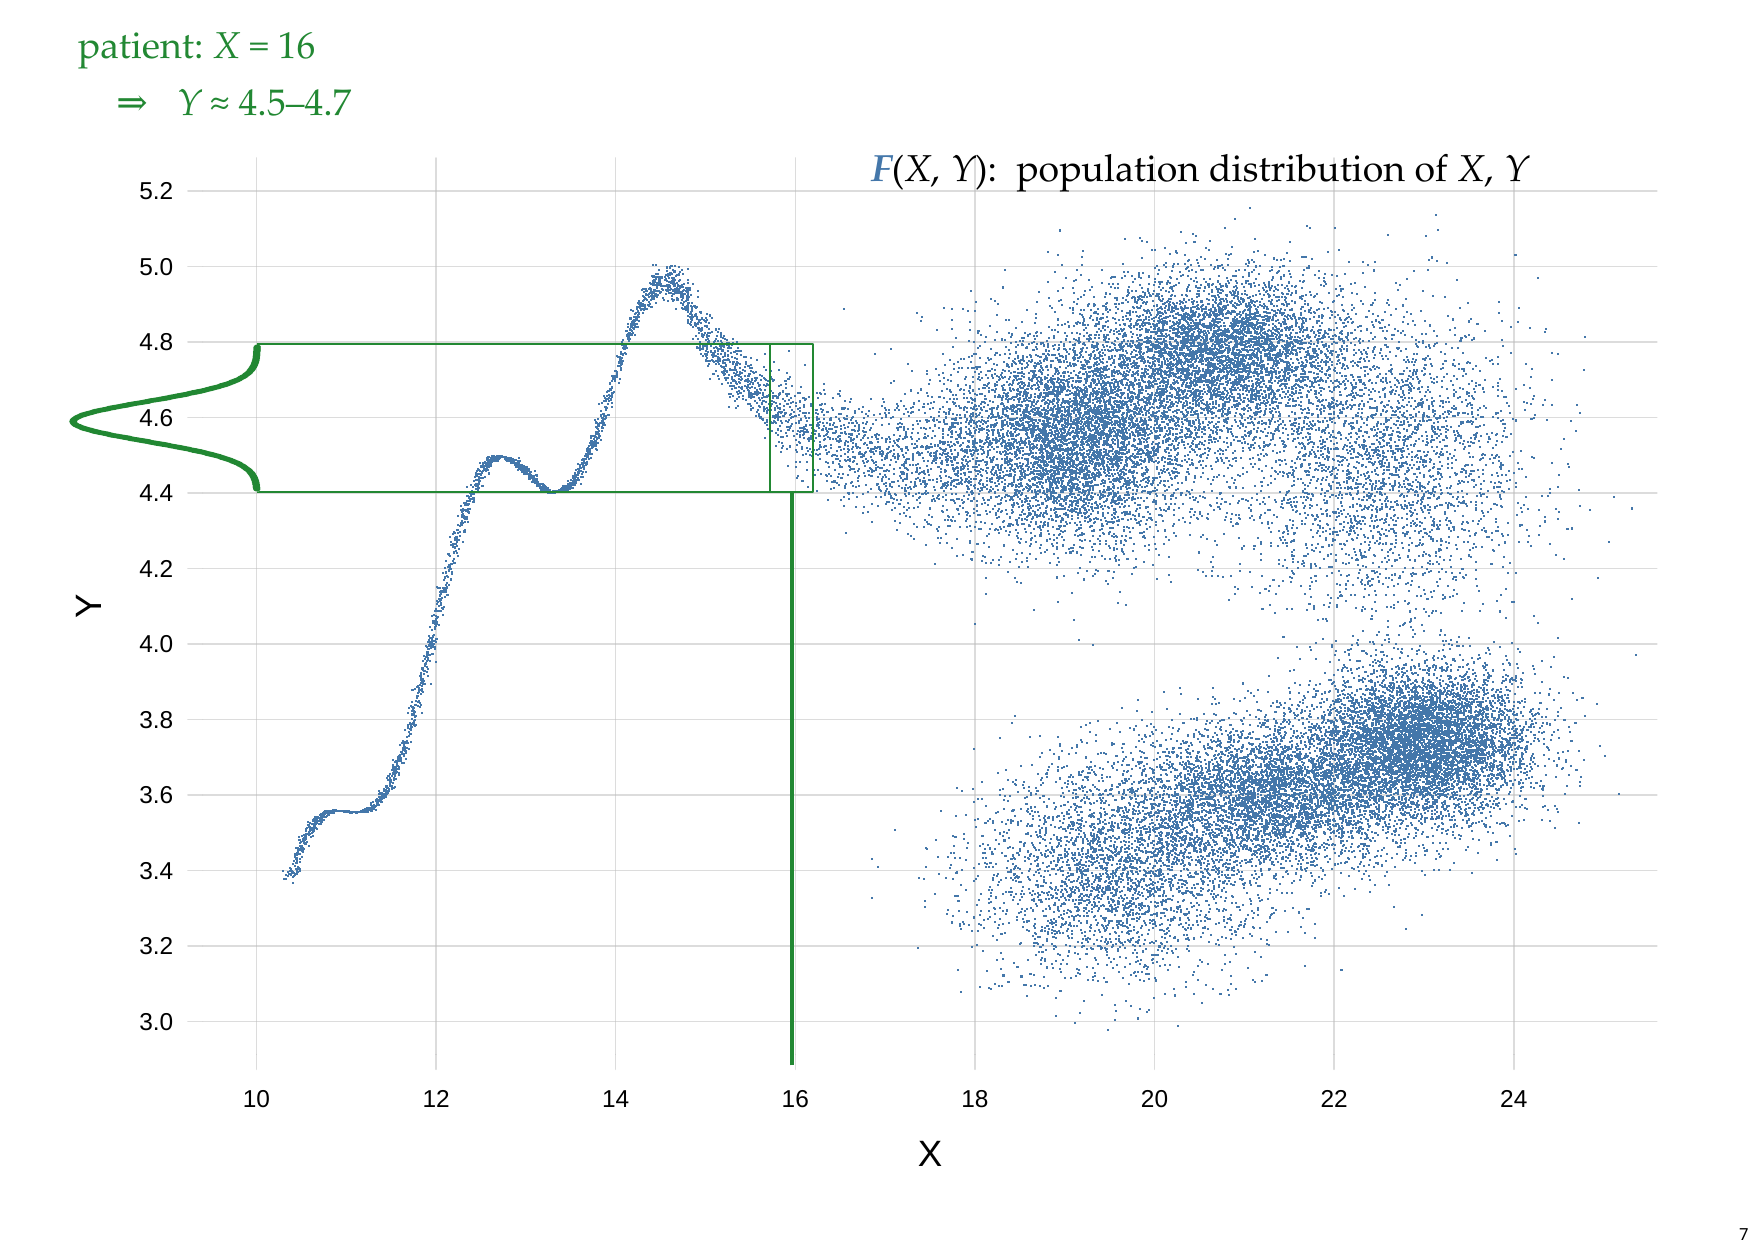

patient: X = 16
⇒ Y ≈ 4.5–4.7
F(X, Y): population distribution of X, Y
7